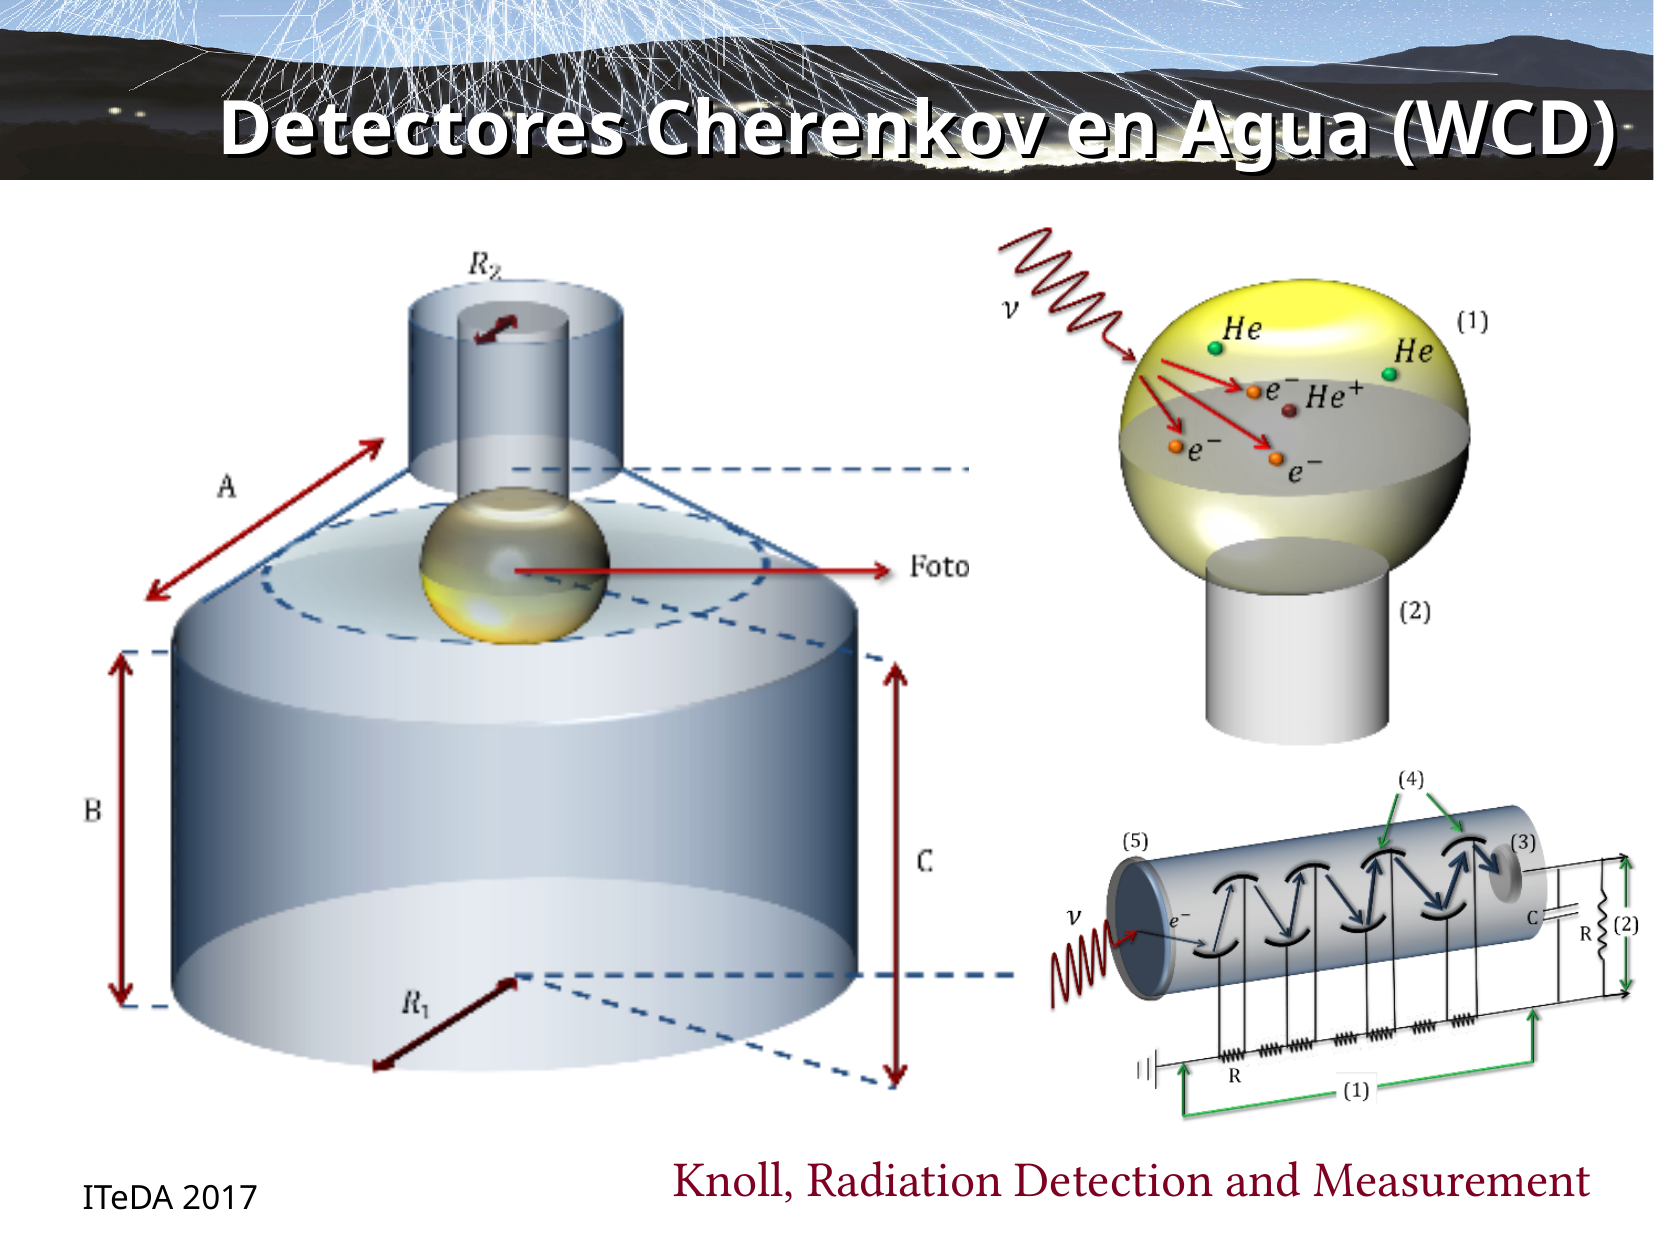

# Detectores Cherenkov en Agua (WCD)
Knoll, Radiation Detection and Measurement
ITeDA 2017
Asorey - AP - U03 Detectores
20